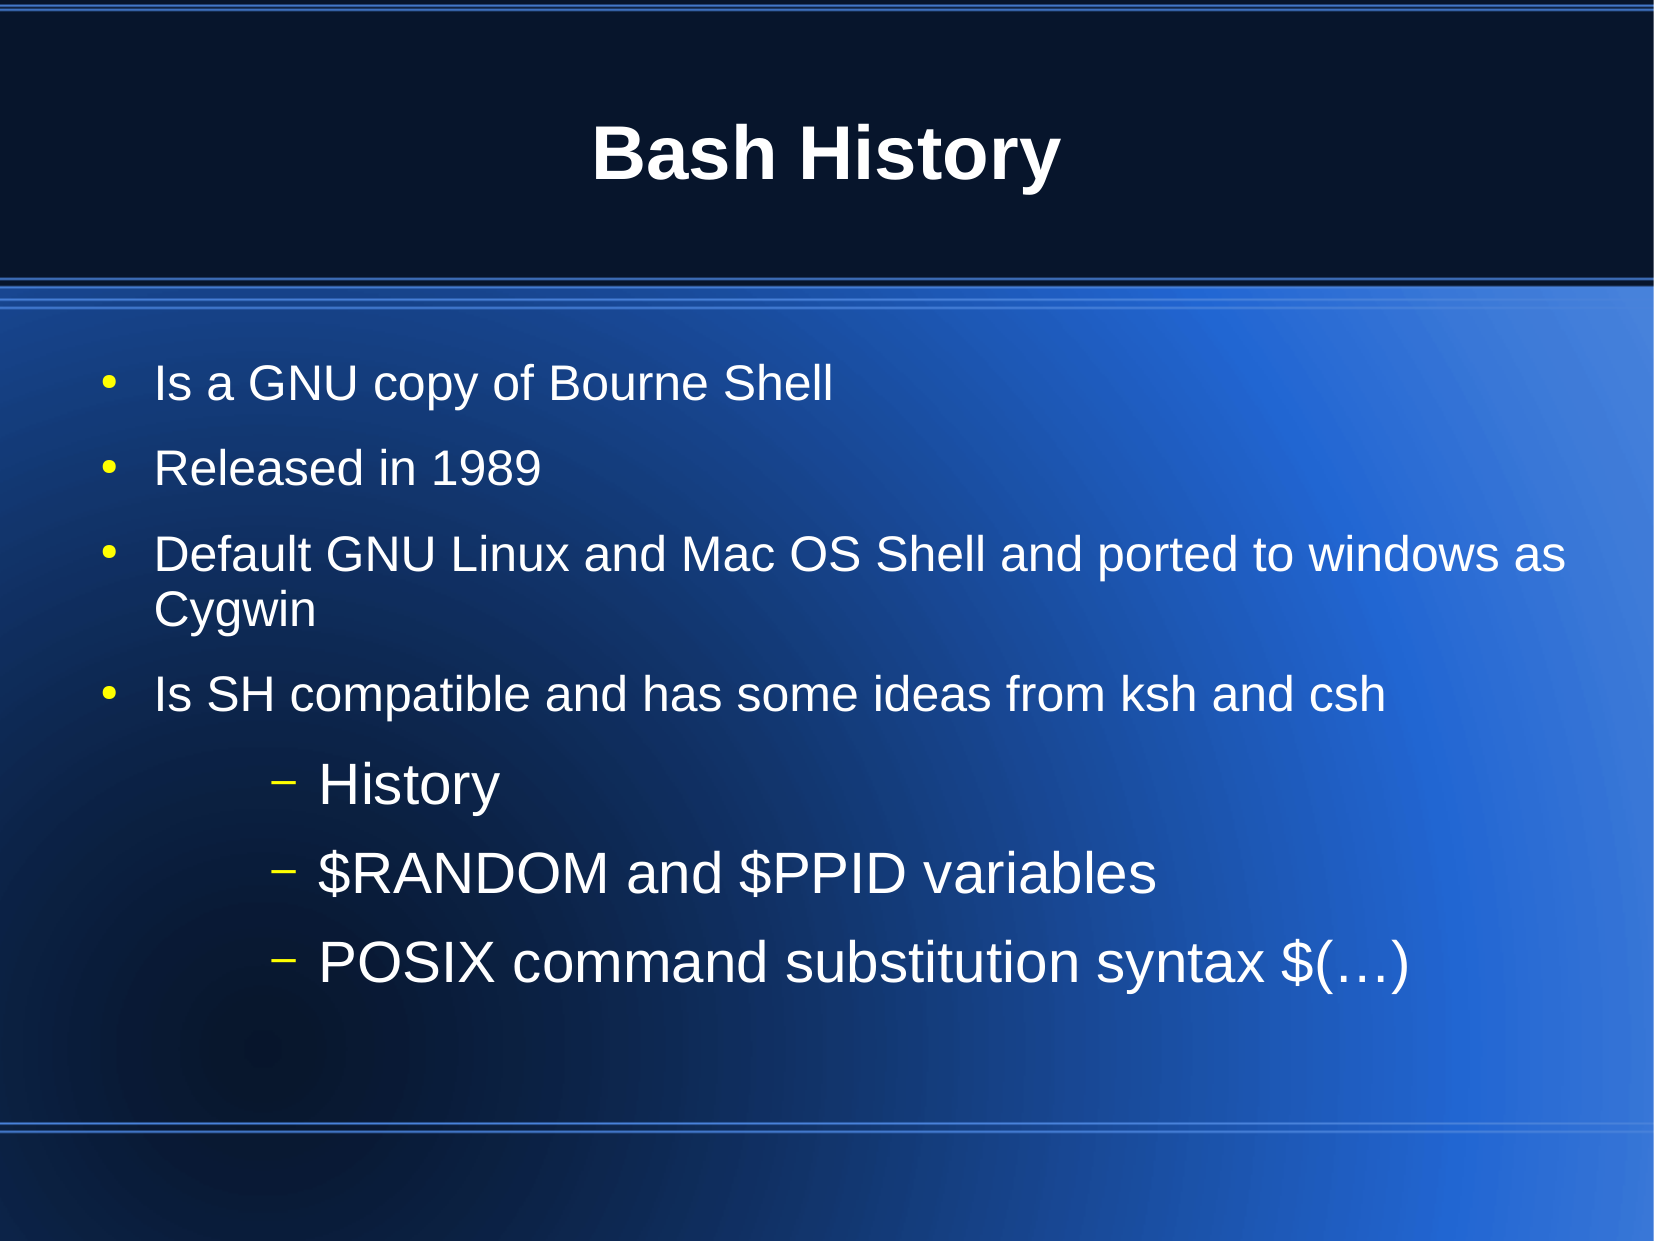

# Bash History
Is a GNU copy of Bourne Shell
Released in 1989
Default GNU Linux and Mac OS Shell and ported to windows as Cygwin
Is SH compatible and has some ideas from ksh and csh
History
$RANDOM and $PPID variables
POSIX command substitution syntax $(…)